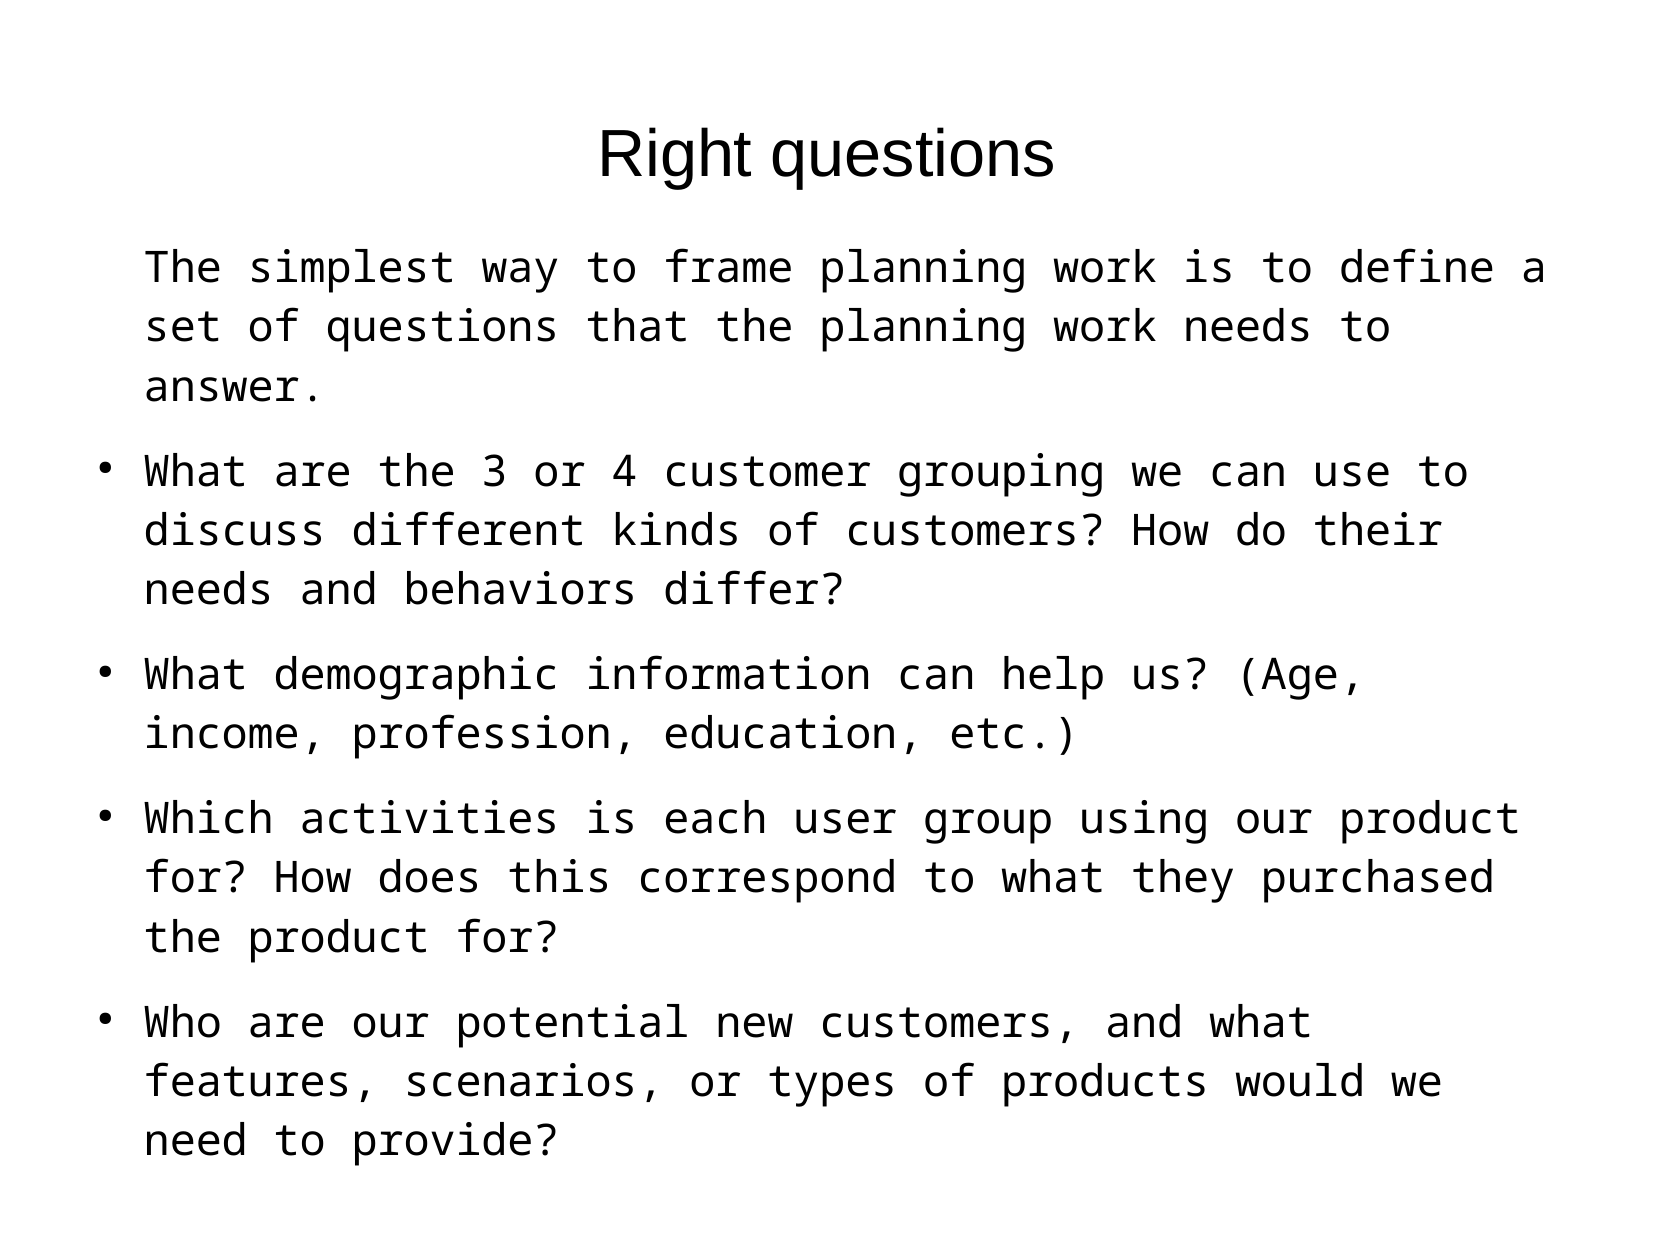

# Right questions
The simplest way to frame planning work is to define a set of questions that the planning work needs to answer.
What are the 3 or 4 customer grouping we can use to discuss different kinds of customers? How do their needs and behaviors differ?
What demographic information can help us? (Age, income, profession, education, etc.)
Which activities is each user group using our product for? How does this correspond to what they purchased the product for?
Who are our potential new customers, and what features, scenarios, or types of products would we need to provide?